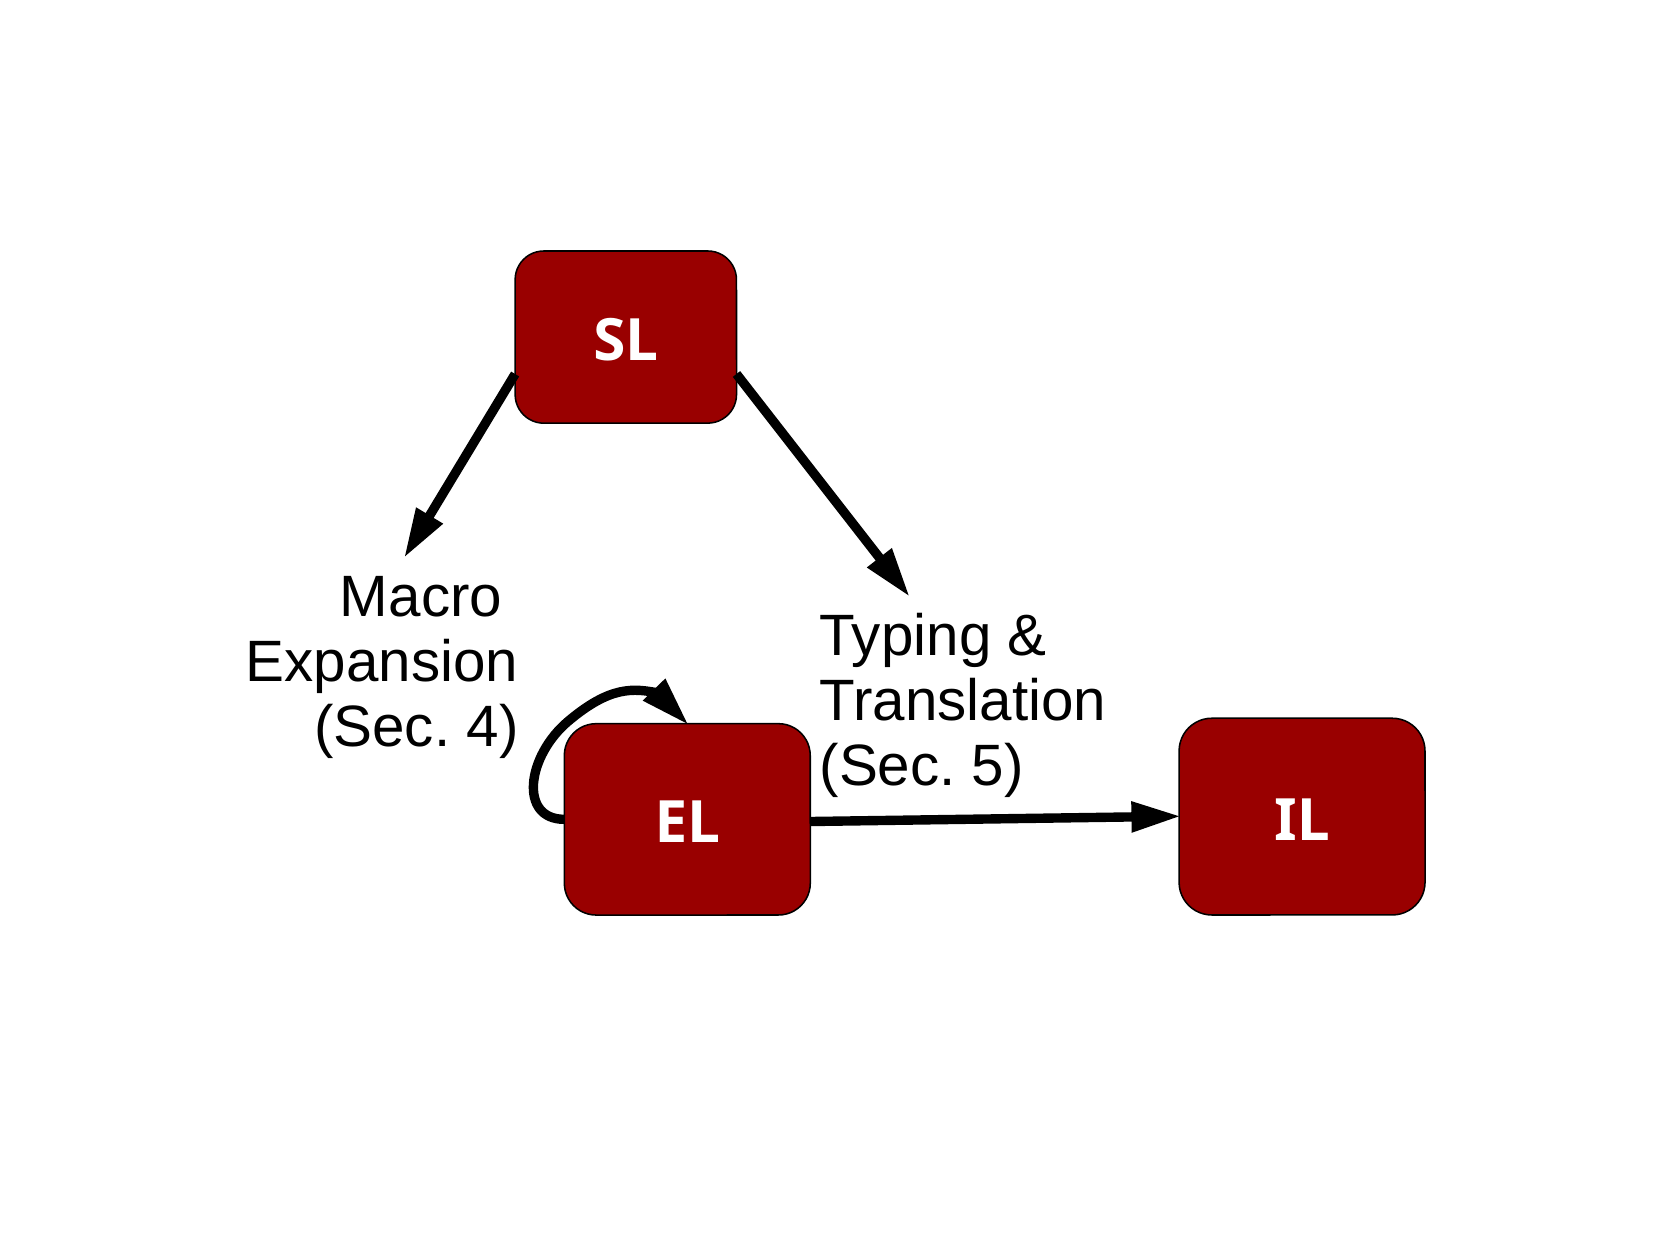

SL
Macro
Expansion
(Sec. 4)
Typing &
Translation
(Sec. 5)
IL
EL